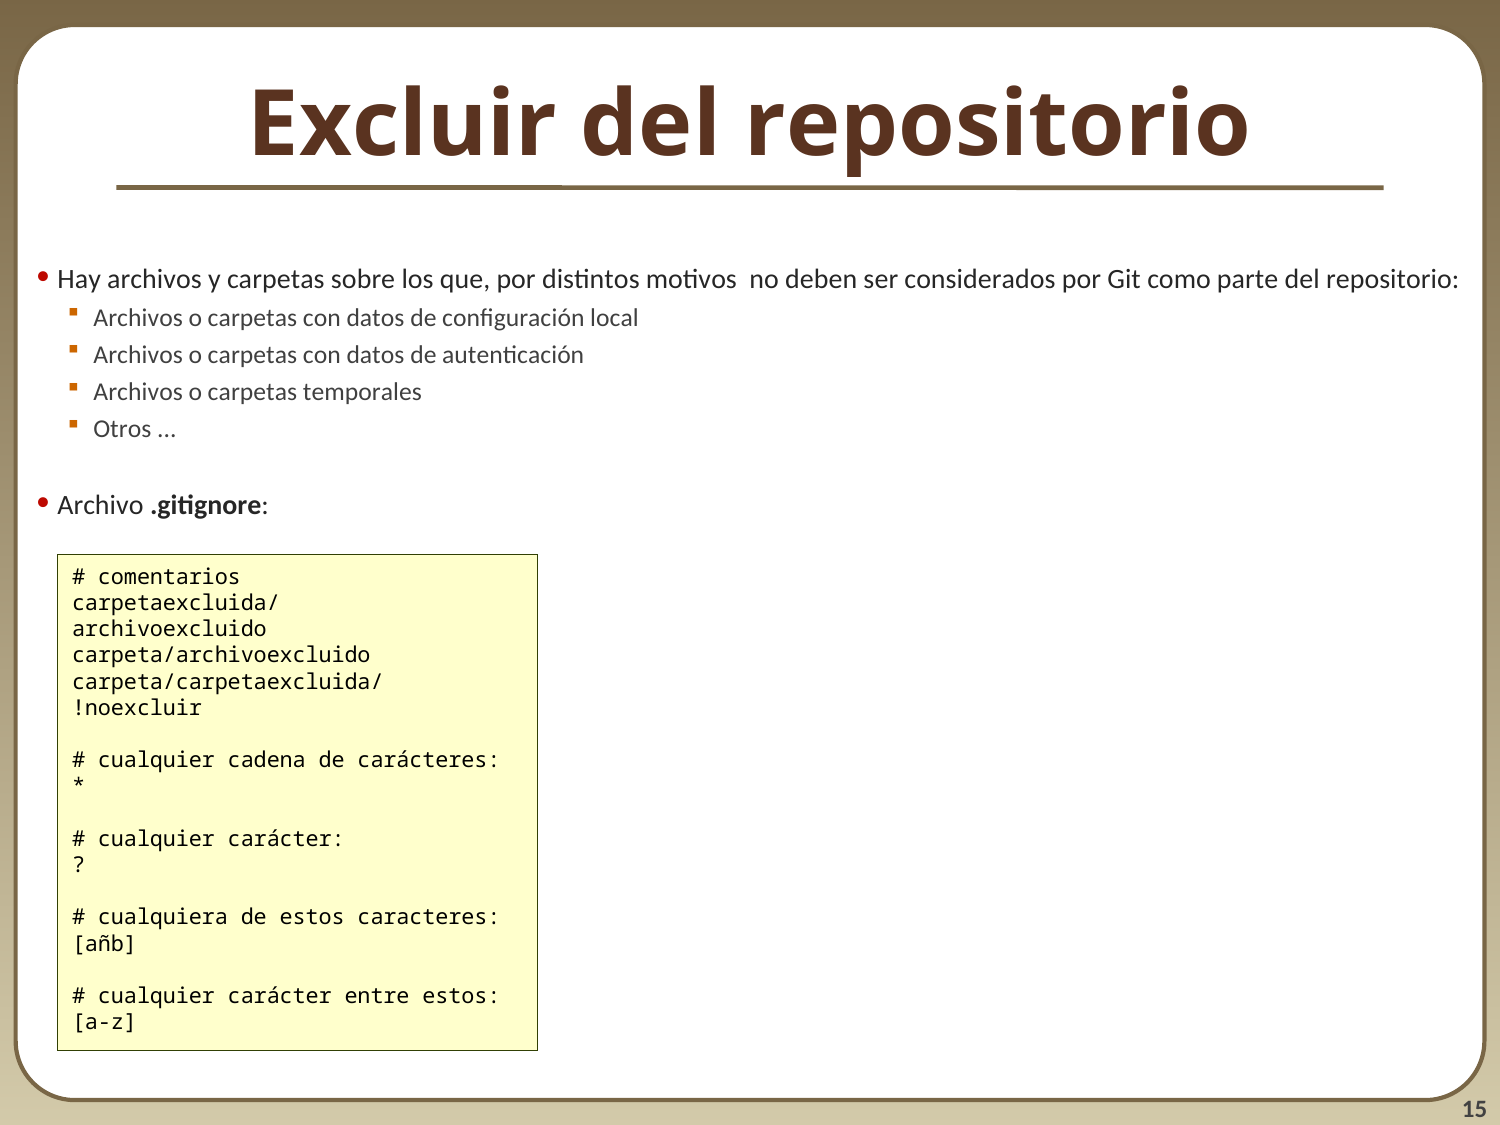

# Excluir del repositorio
Hay archivos y carpetas sobre los que, por distintos motivos no deben ser considerados por Git como parte del repositorio:
Archivos o carpetas con datos de configuración local
Archivos o carpetas con datos de autenticación
Archivos o carpetas temporales
Otros ...
Archivo .gitignore:
# comentarios
carpetaexcluida/
archivoexcluido
carpeta/archivoexcluido
carpeta/carpetaexcluida/
!noexcluir
# cualquier cadena de carácteres:
*
# cualquier carácter:
?
# cualquiera de estos caracteres:
[añb]
# cualquier carácter entre estos:
[a-z]